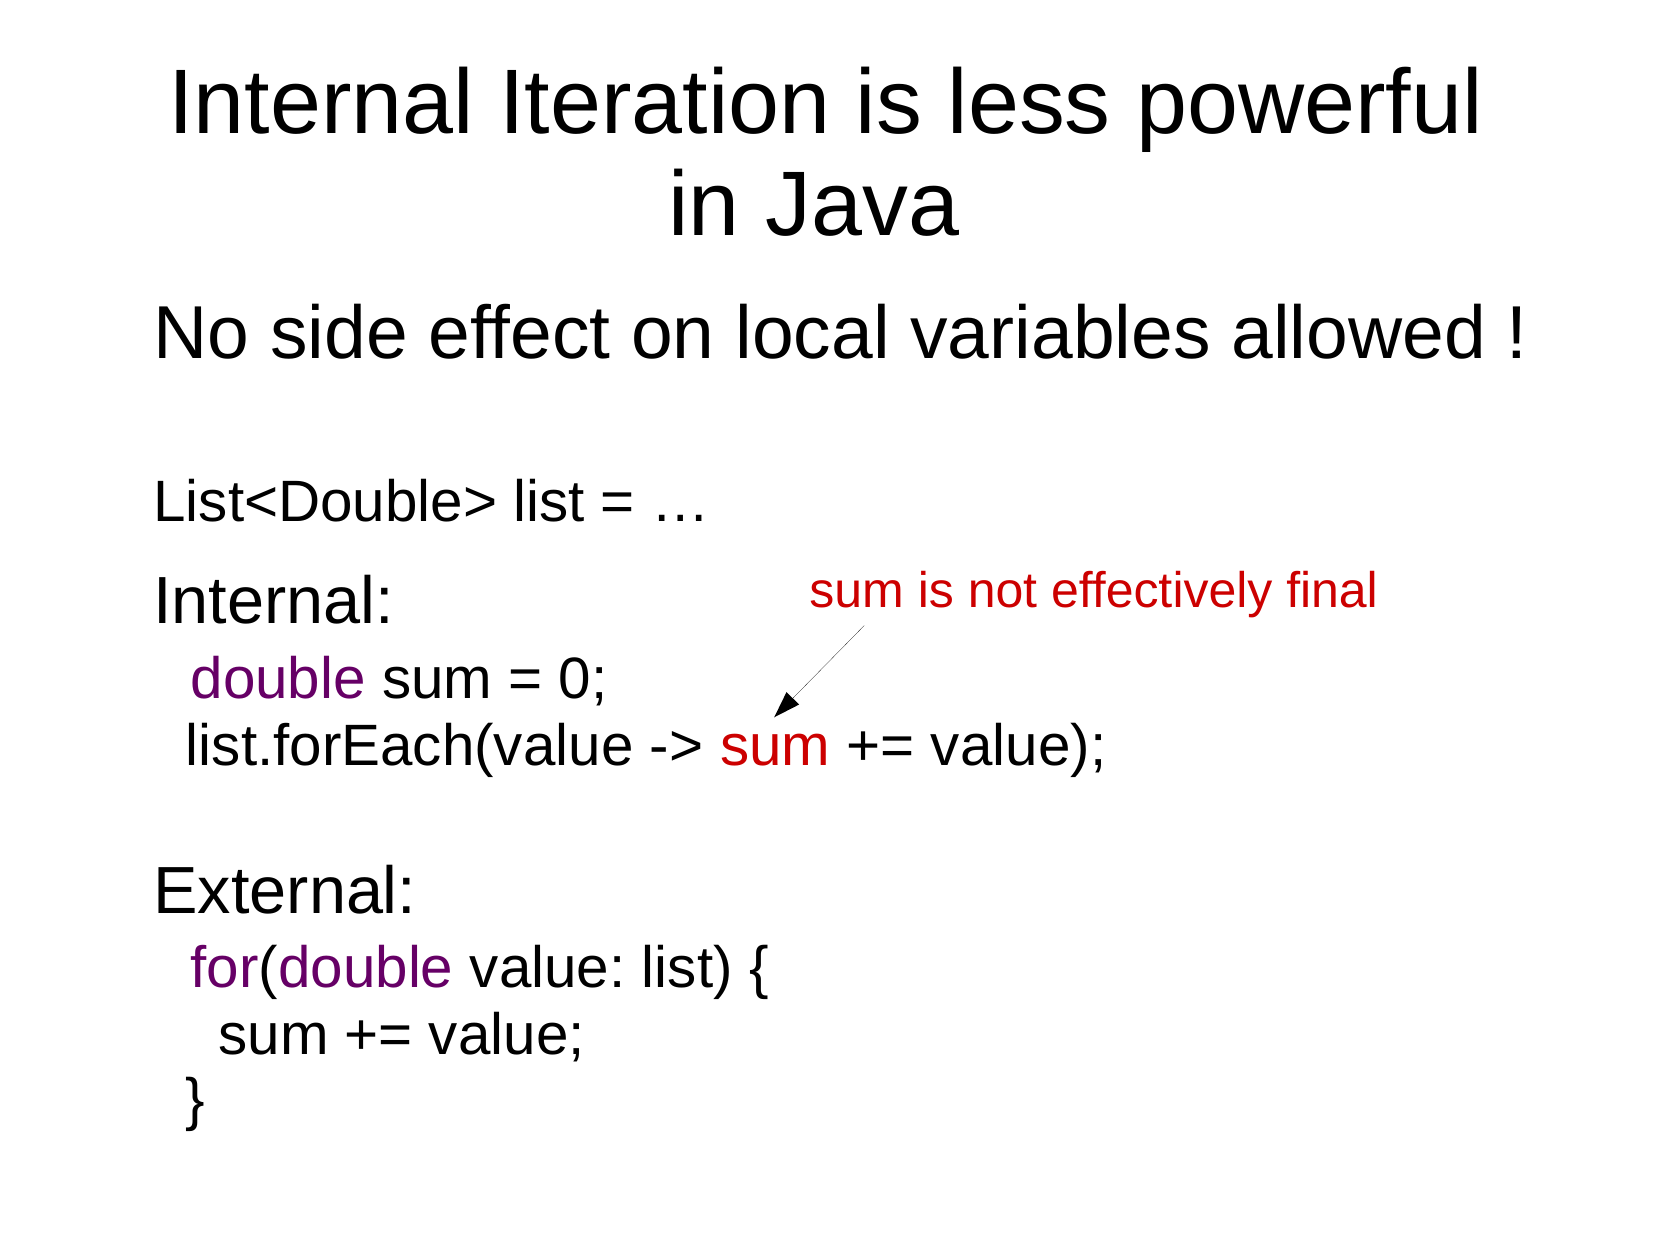

# Internal Iteration is less powerful in Java
No side effect on local variables allowed !
List<Double> list = …
Internal:
 double sum = 0;
 list.forEach(value -> sum += value);
External:
 for(double value: list) {
 sum += value;
 }
sum is not effectively final